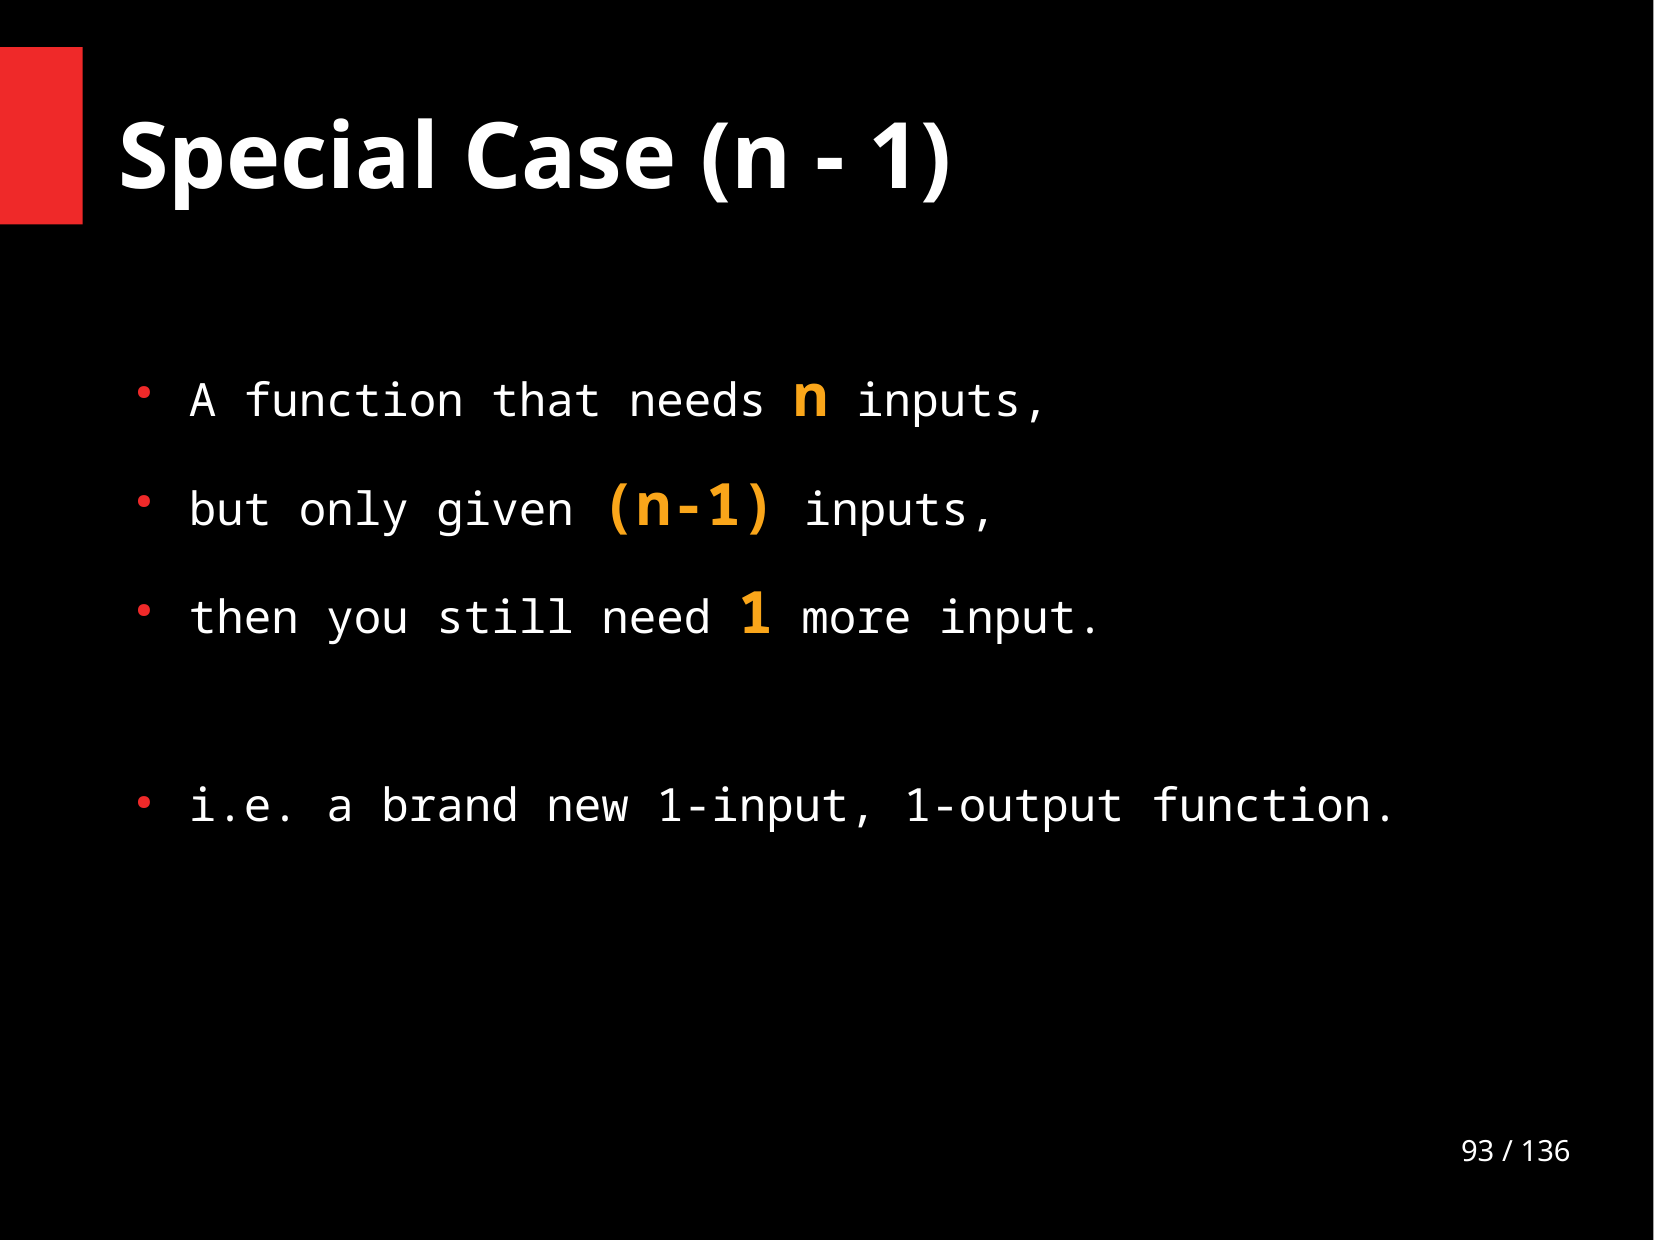

# Special Case (n - 1)
A function that needs n inputs,
but only given (n-1) inputs,
then you still need 1 more input.
i.e. a brand new 1-input, 1-output function.
93